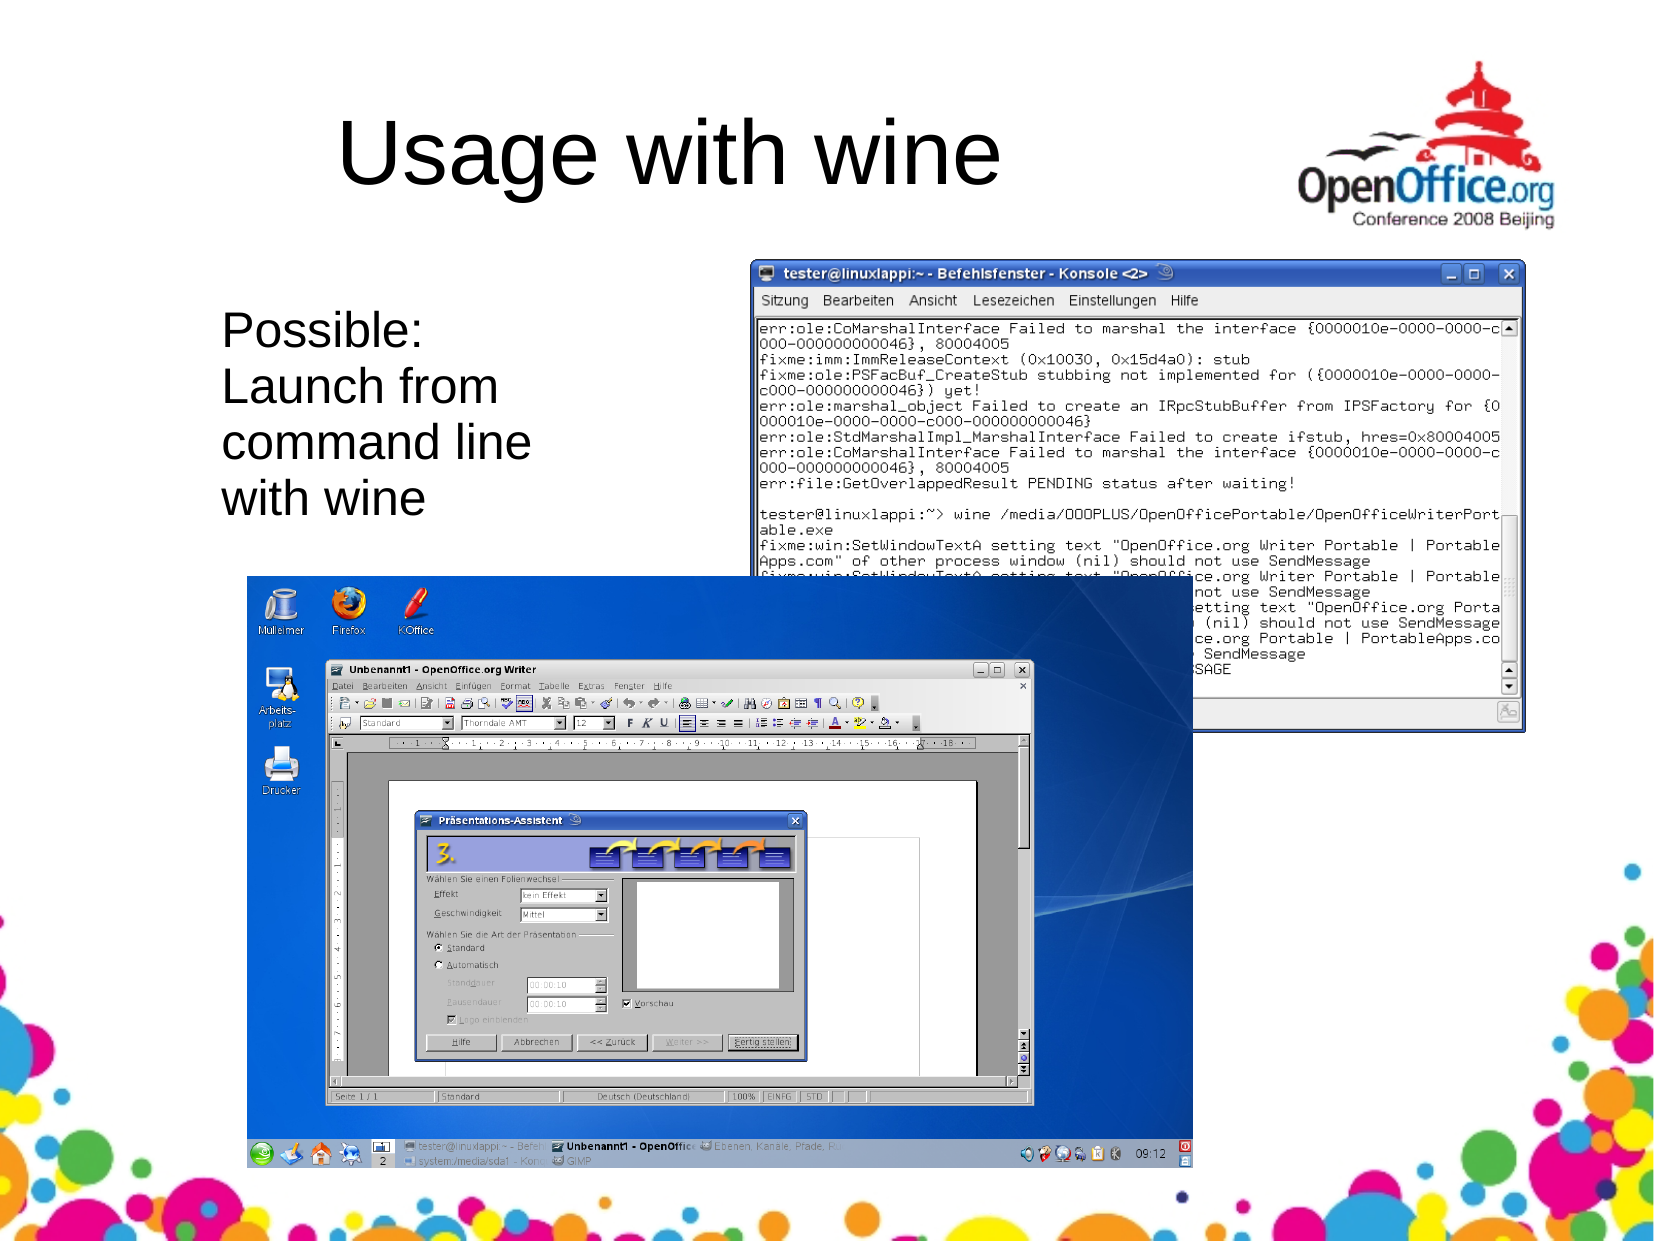

# Usage with wine
Possible:
Launch from
command line
with wine